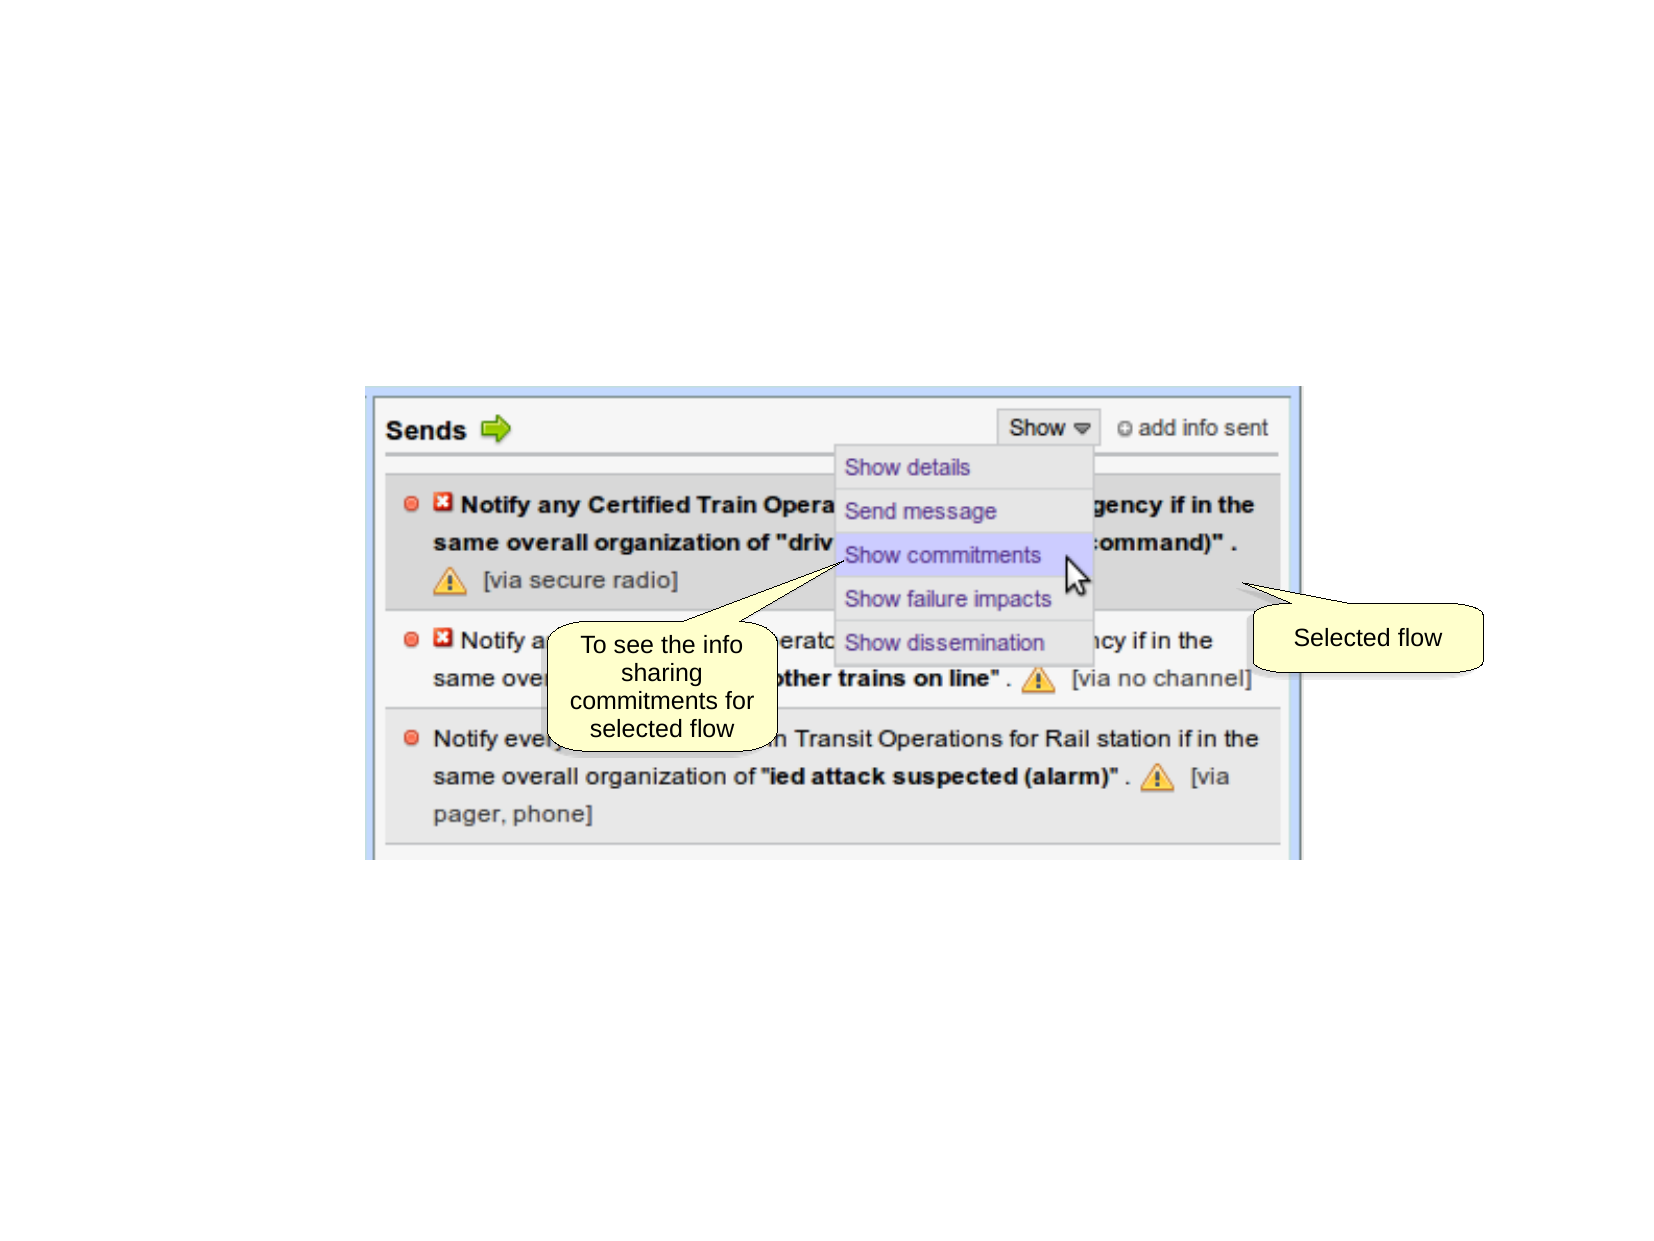

Selected flow
To see the info sharing commitments for selected flow